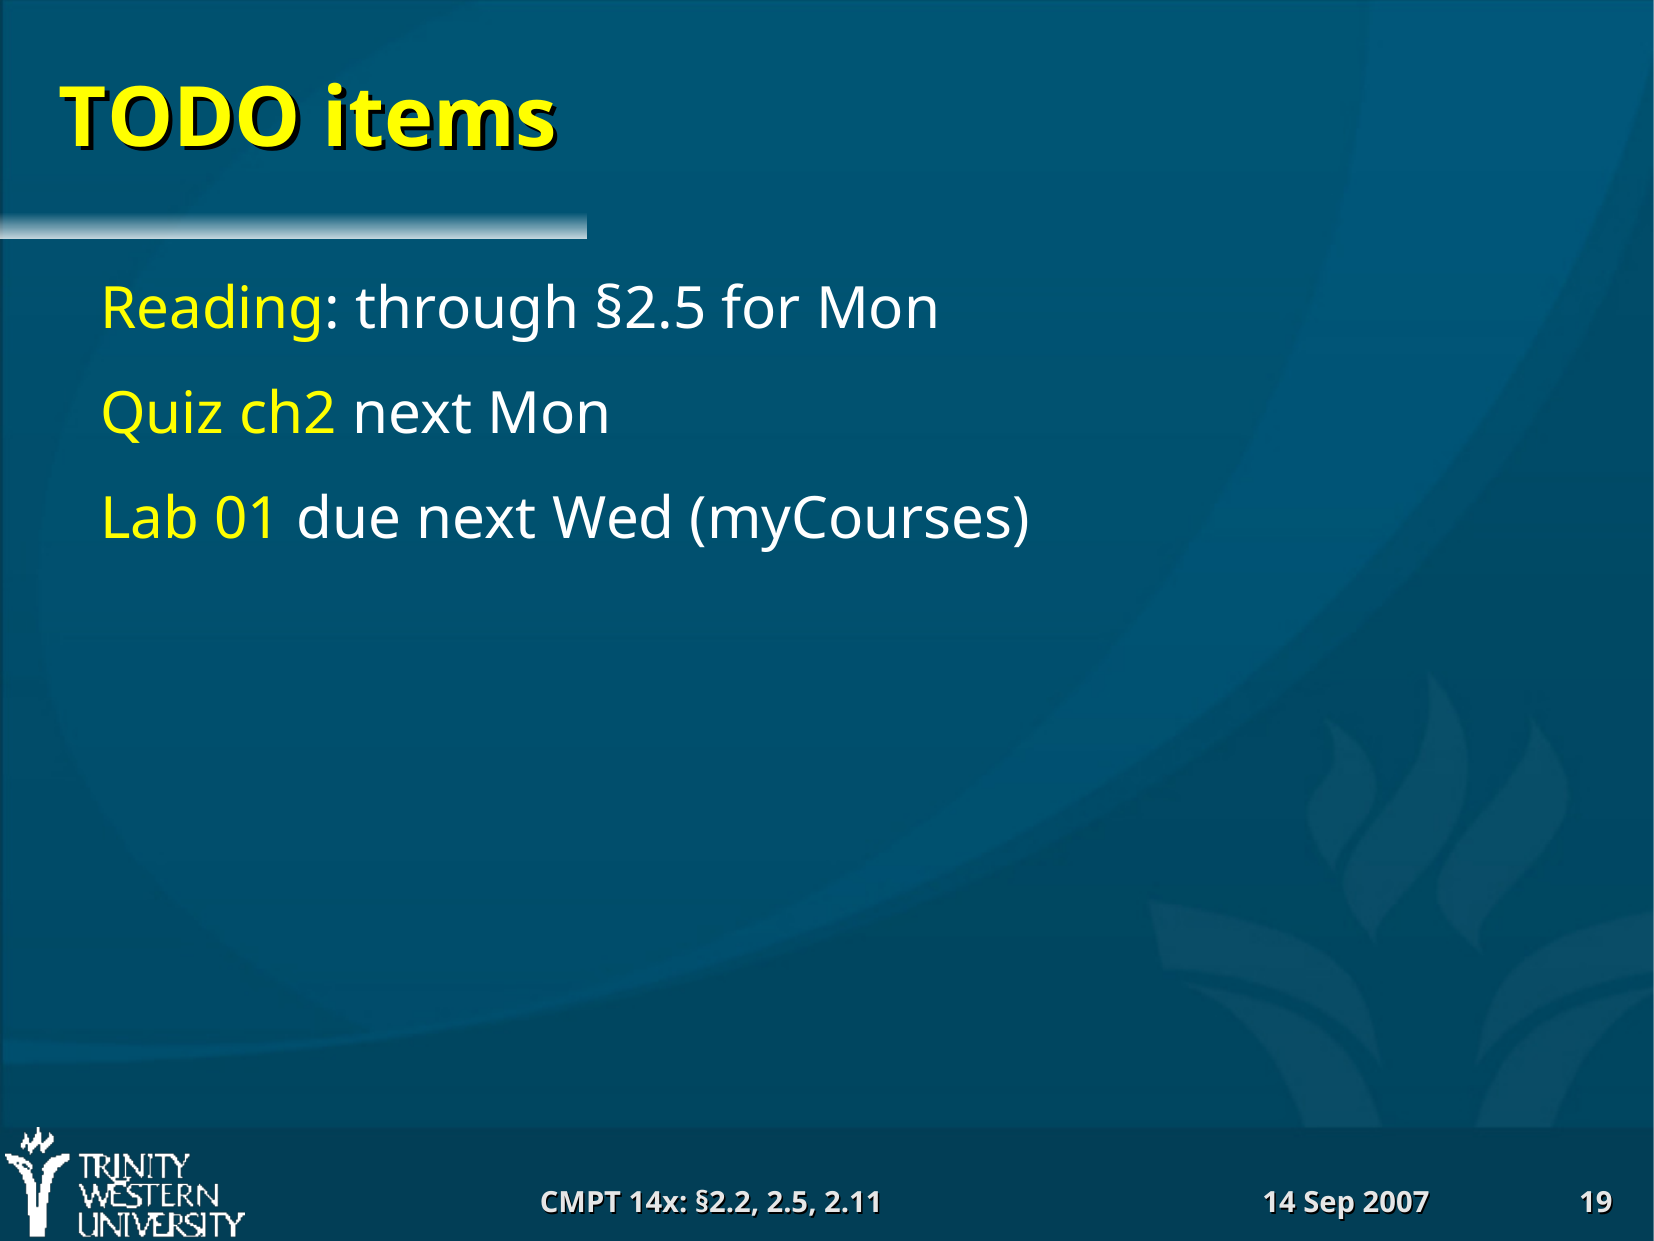

# TODO items
Reading: through §2.5 for Mon
Quiz ch2 next Mon
Lab 01 due next Wed (myCourses)
CMPT 14x: §2.2, 2.5, 2.11
14 Sep 2007
19